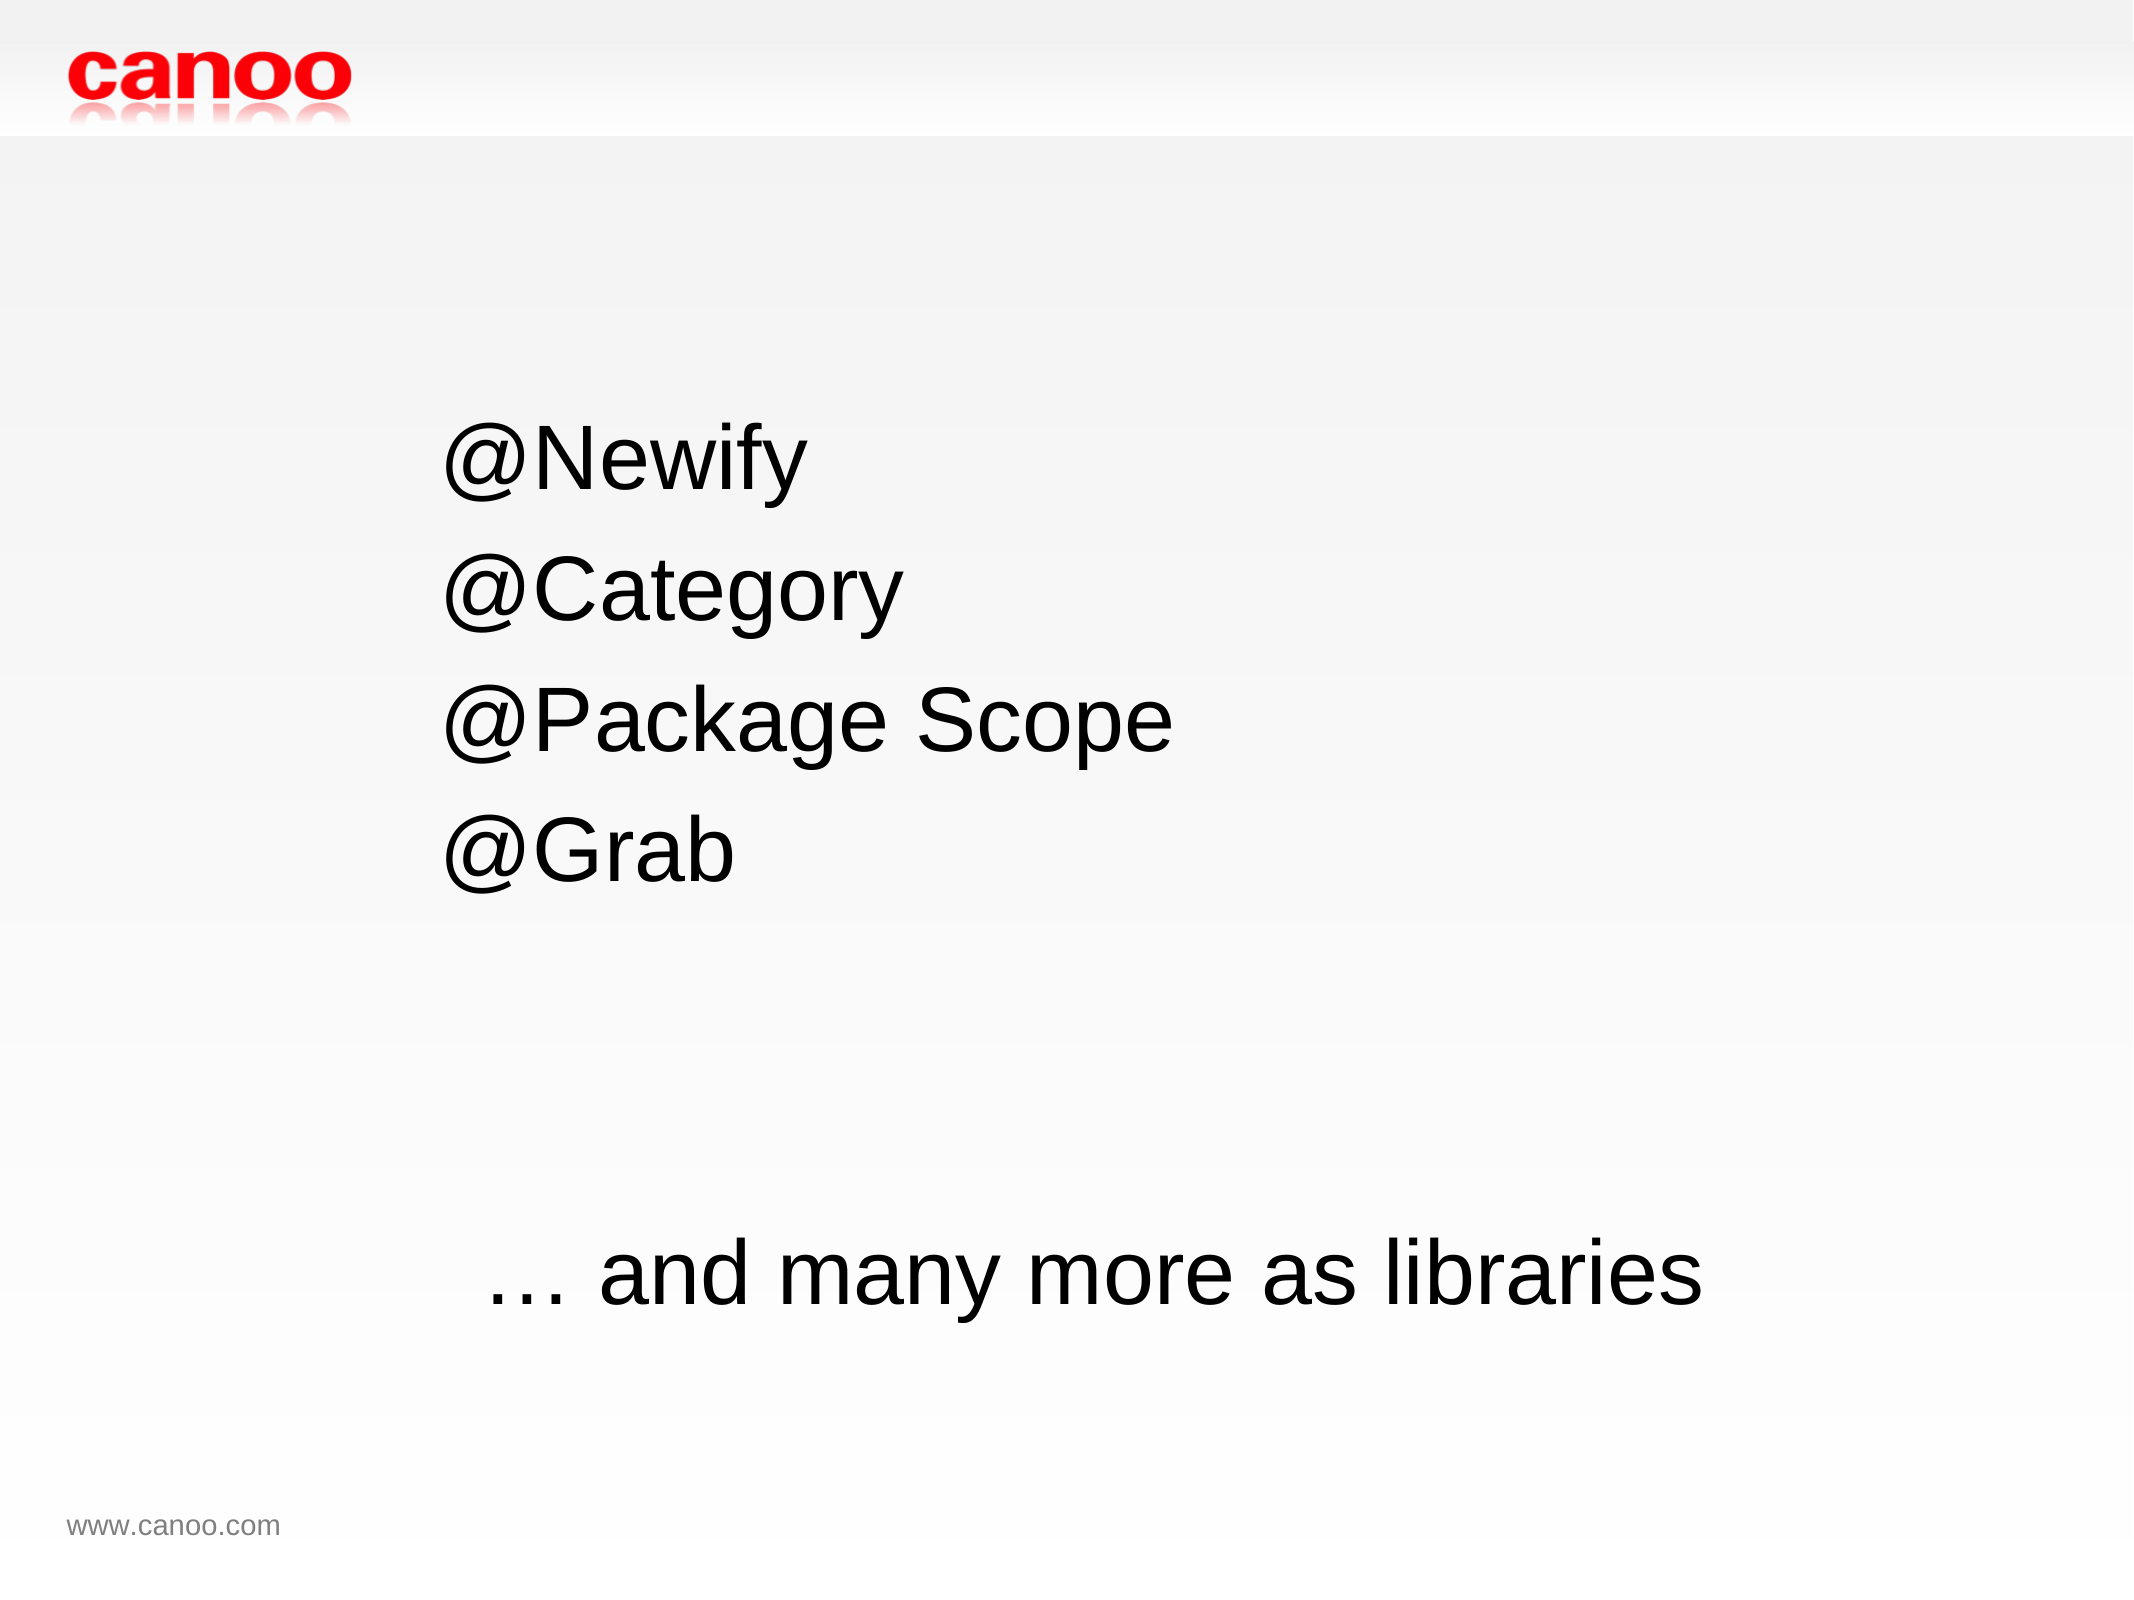

# @Newify
@Category
@Package Scope
@Grab
… and many more as libraries